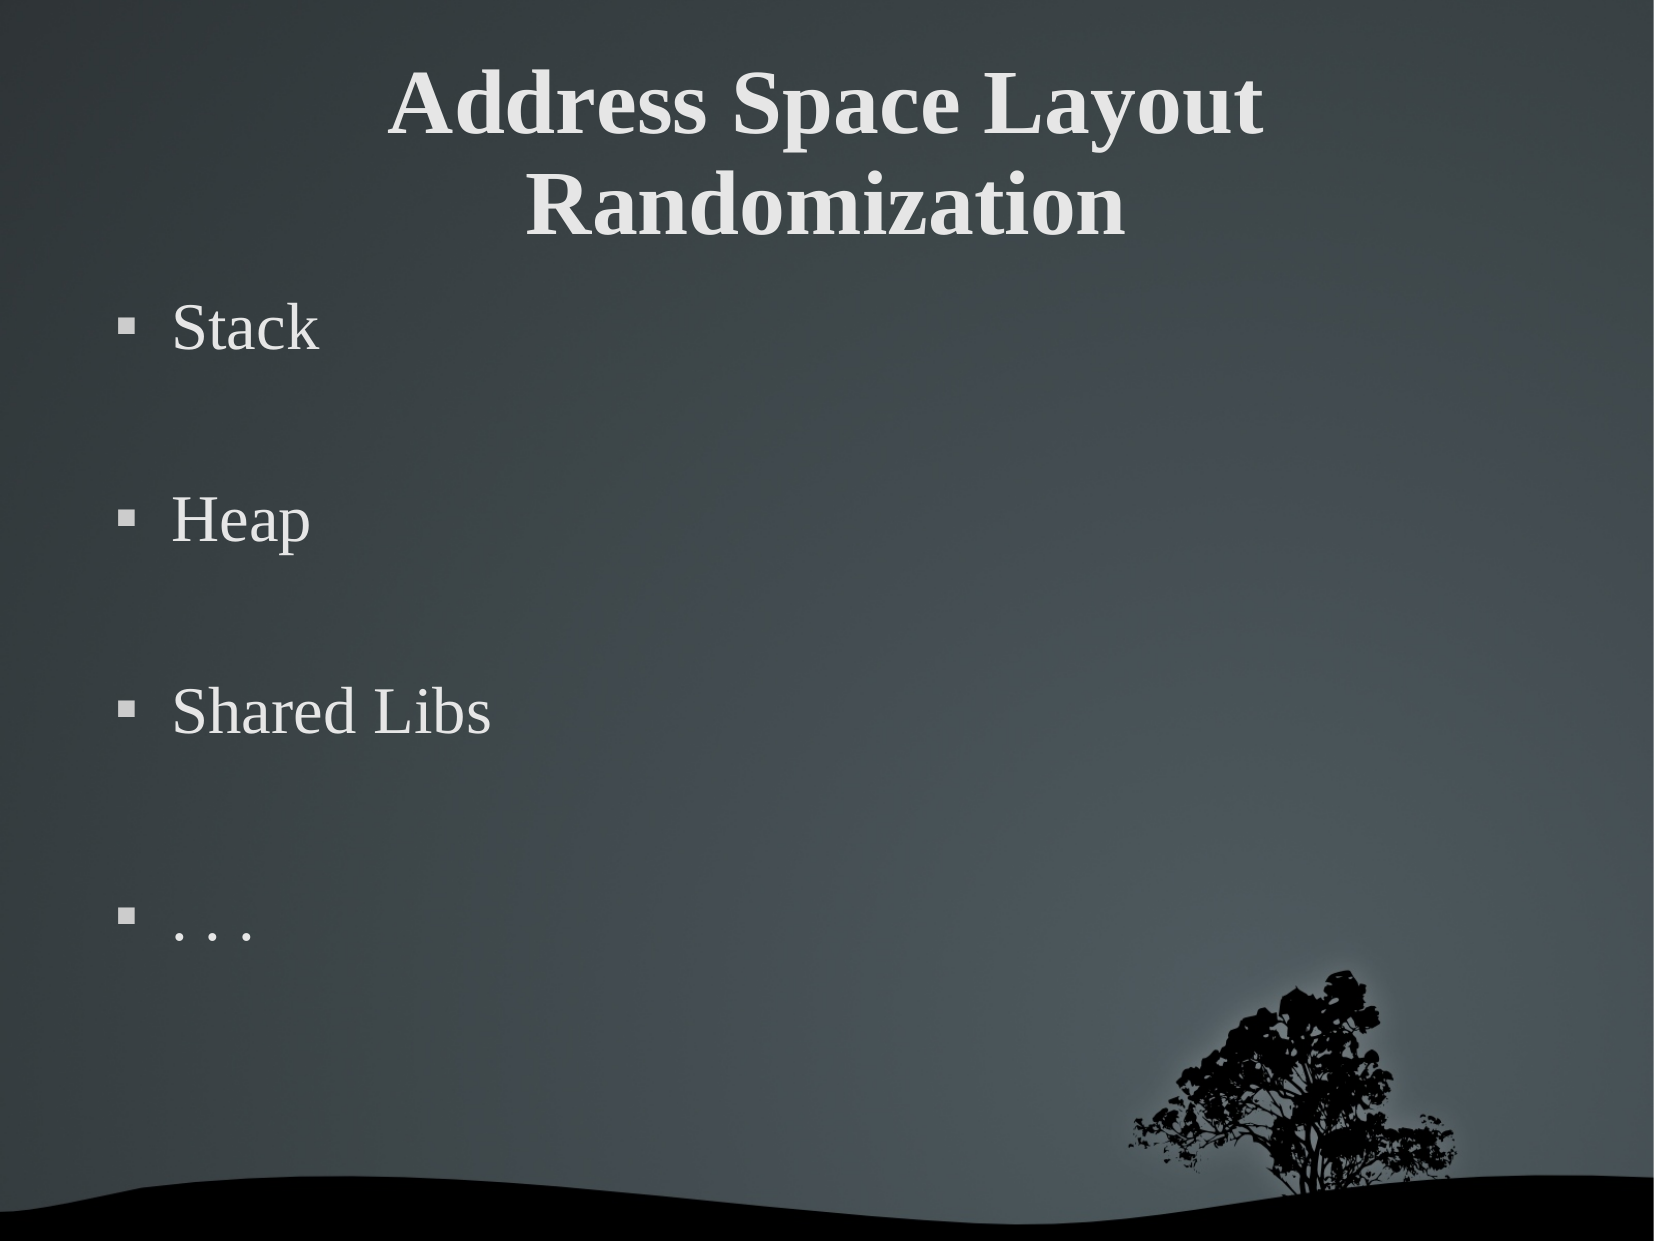

# Address Space Layout Randomization
Stack
Heap
Shared Libs
. . .